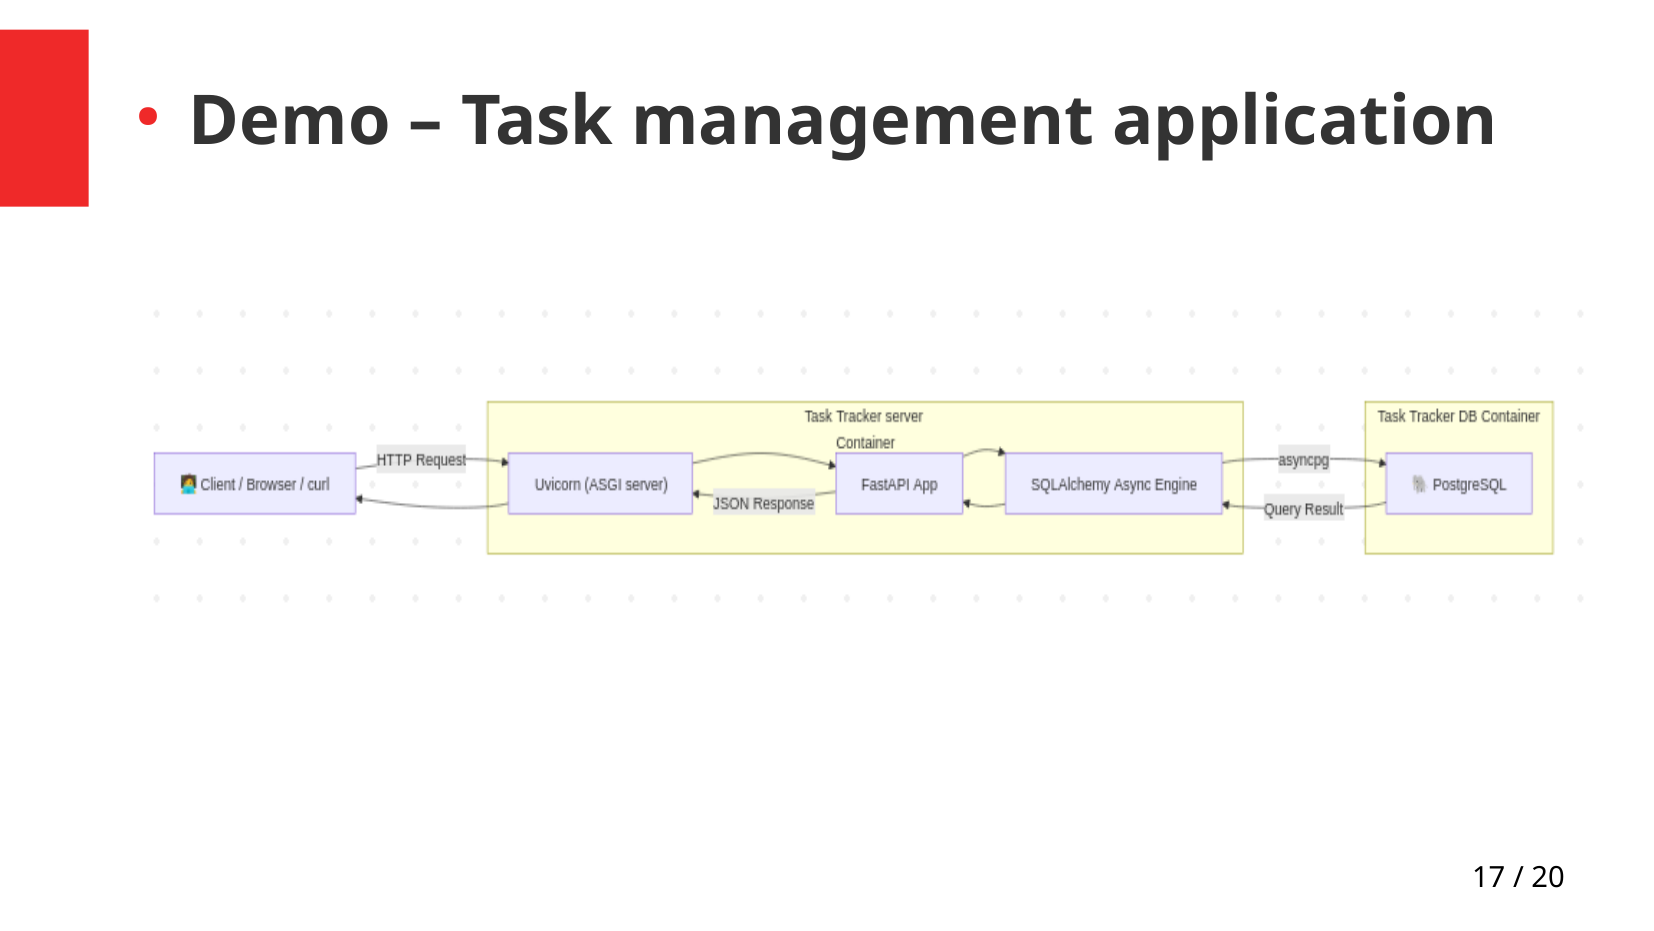

# Demo – Task management application
17